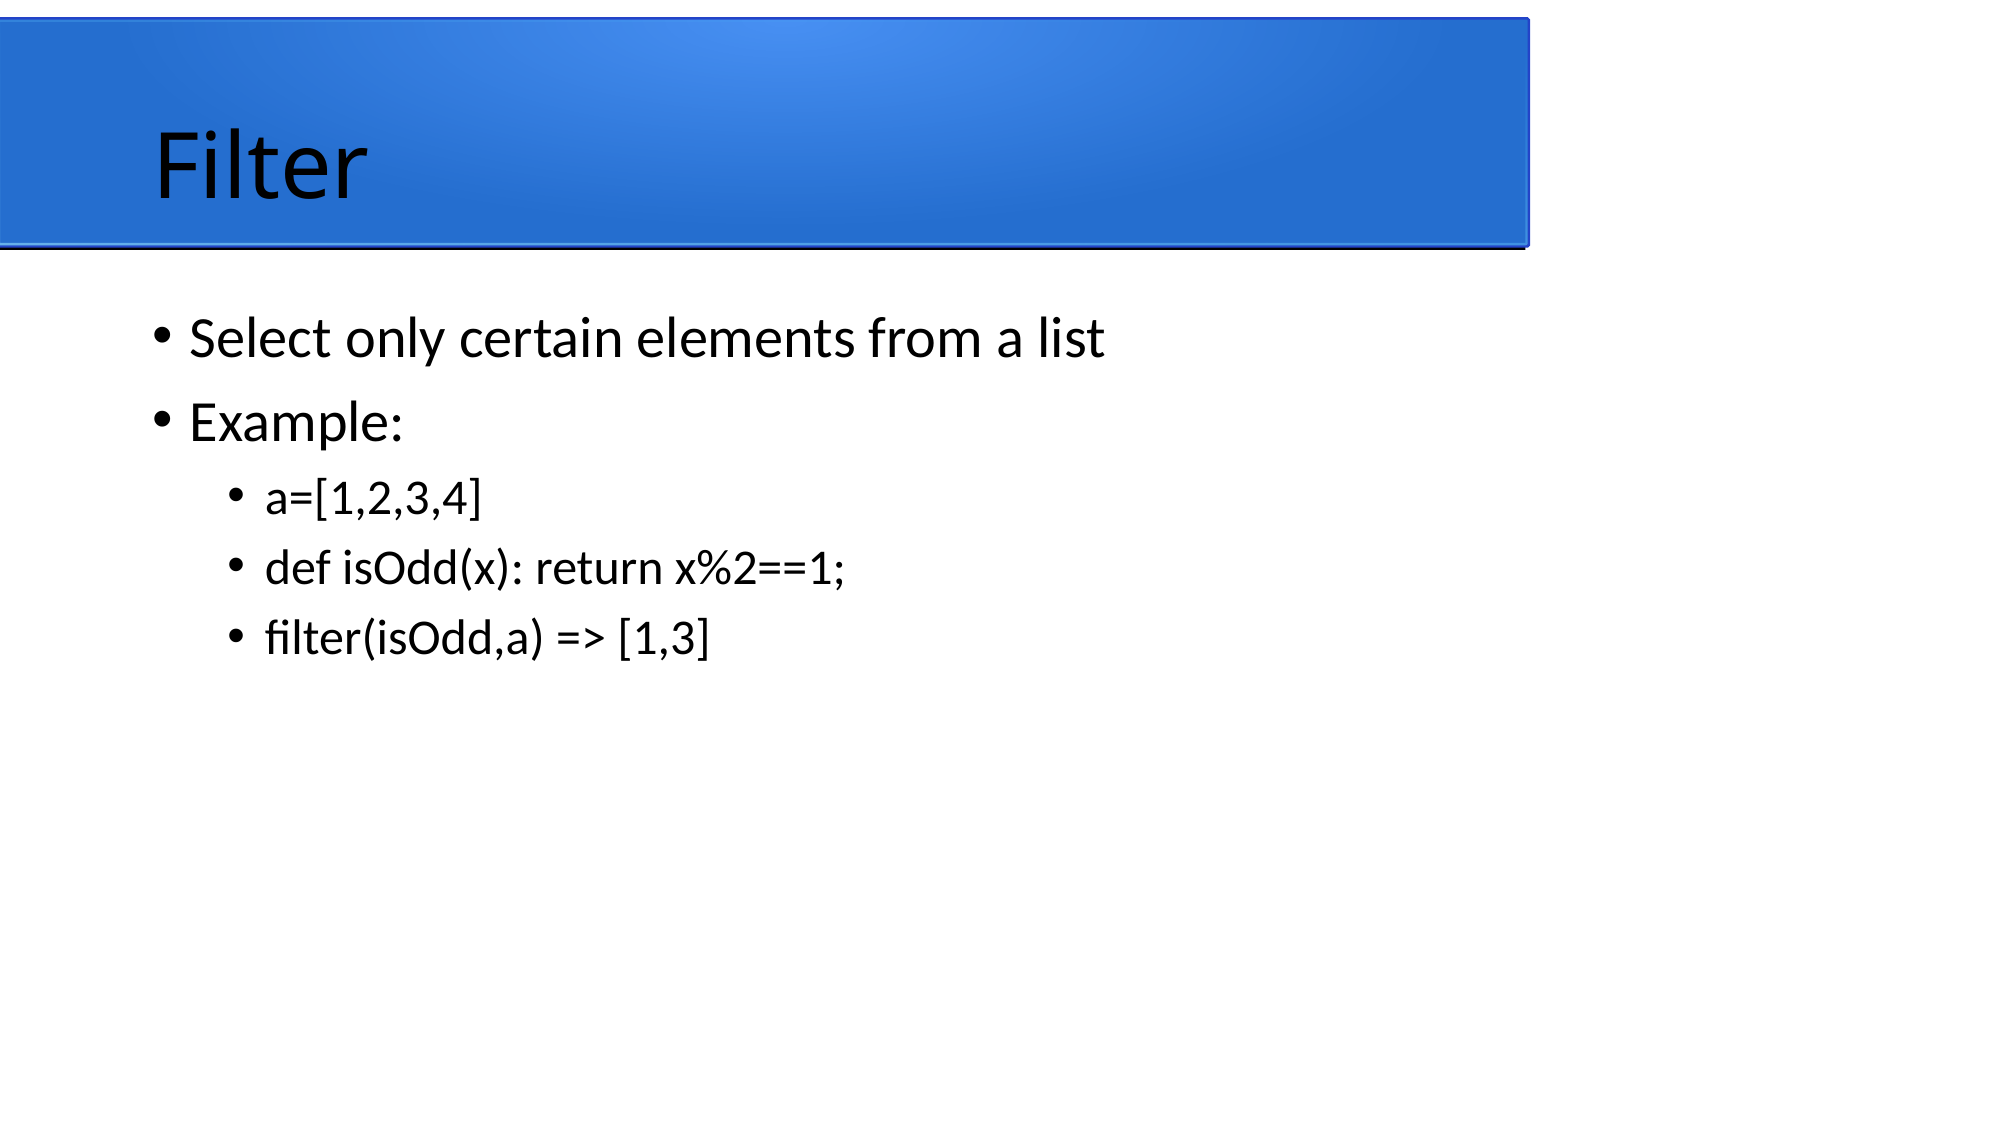

# Filter
Select only certain elements from a list
Example:
a=[1,2,3,4]
def isOdd(x): return x%2==1;
filter(isOdd,a) => [1,3]